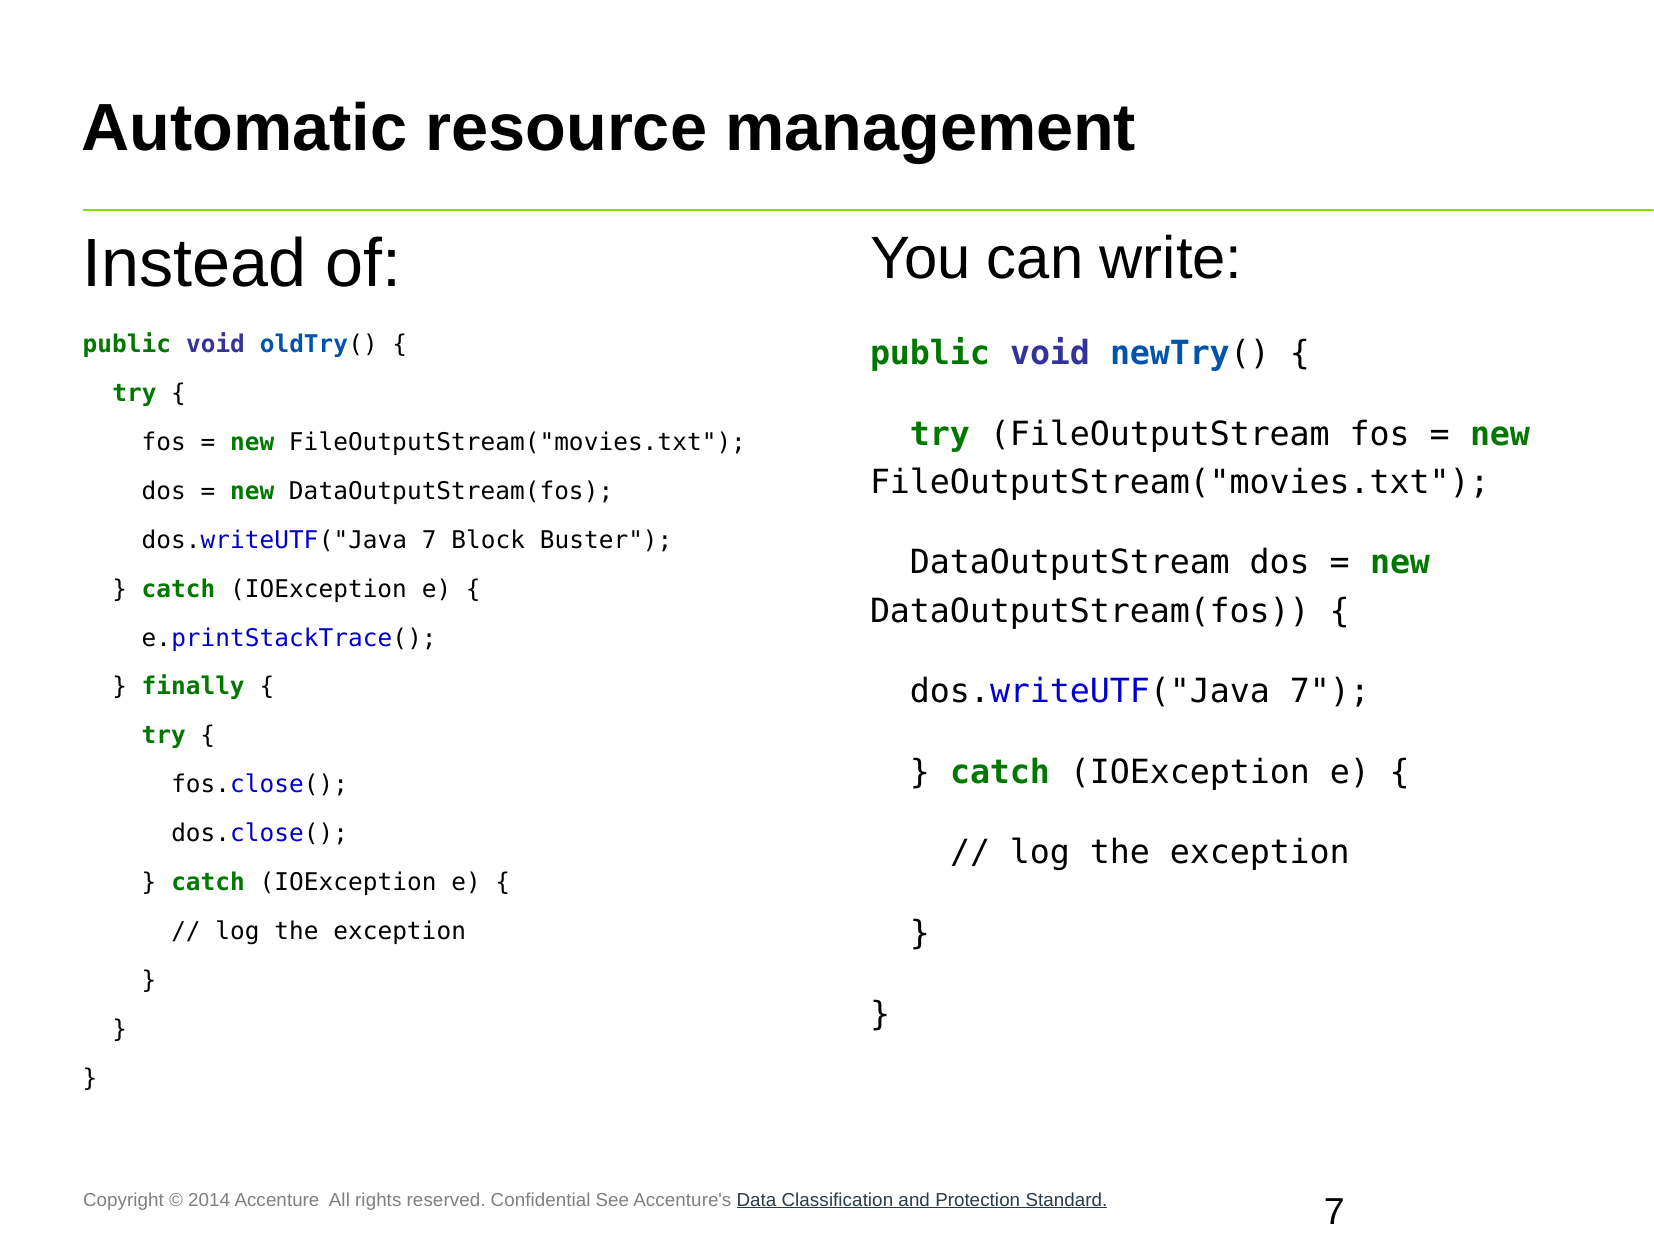

# Automatic resource management
Instead of:
public void oldTry() {
 try {
 fos = new FileOutputStream("movies.txt");
 dos = new DataOutputStream(fos);
 dos.writeUTF("Java 7 Block Buster");
 } catch (IOException e) {
 e.printStackTrace();
 } finally {
 try {
 fos.close();
 dos.close();
 } catch (IOException e) {
 // log the exception
 }
 }
}
You can write:
public void newTry() {
 try (FileOutputStream fos = new FileOutputStream("movies.txt");
 DataOutputStream dos = new DataOutputStream(fos)) {
 dos.writeUTF("Java 7");
 } catch (IOException e) {
 // log the exception
 }
}